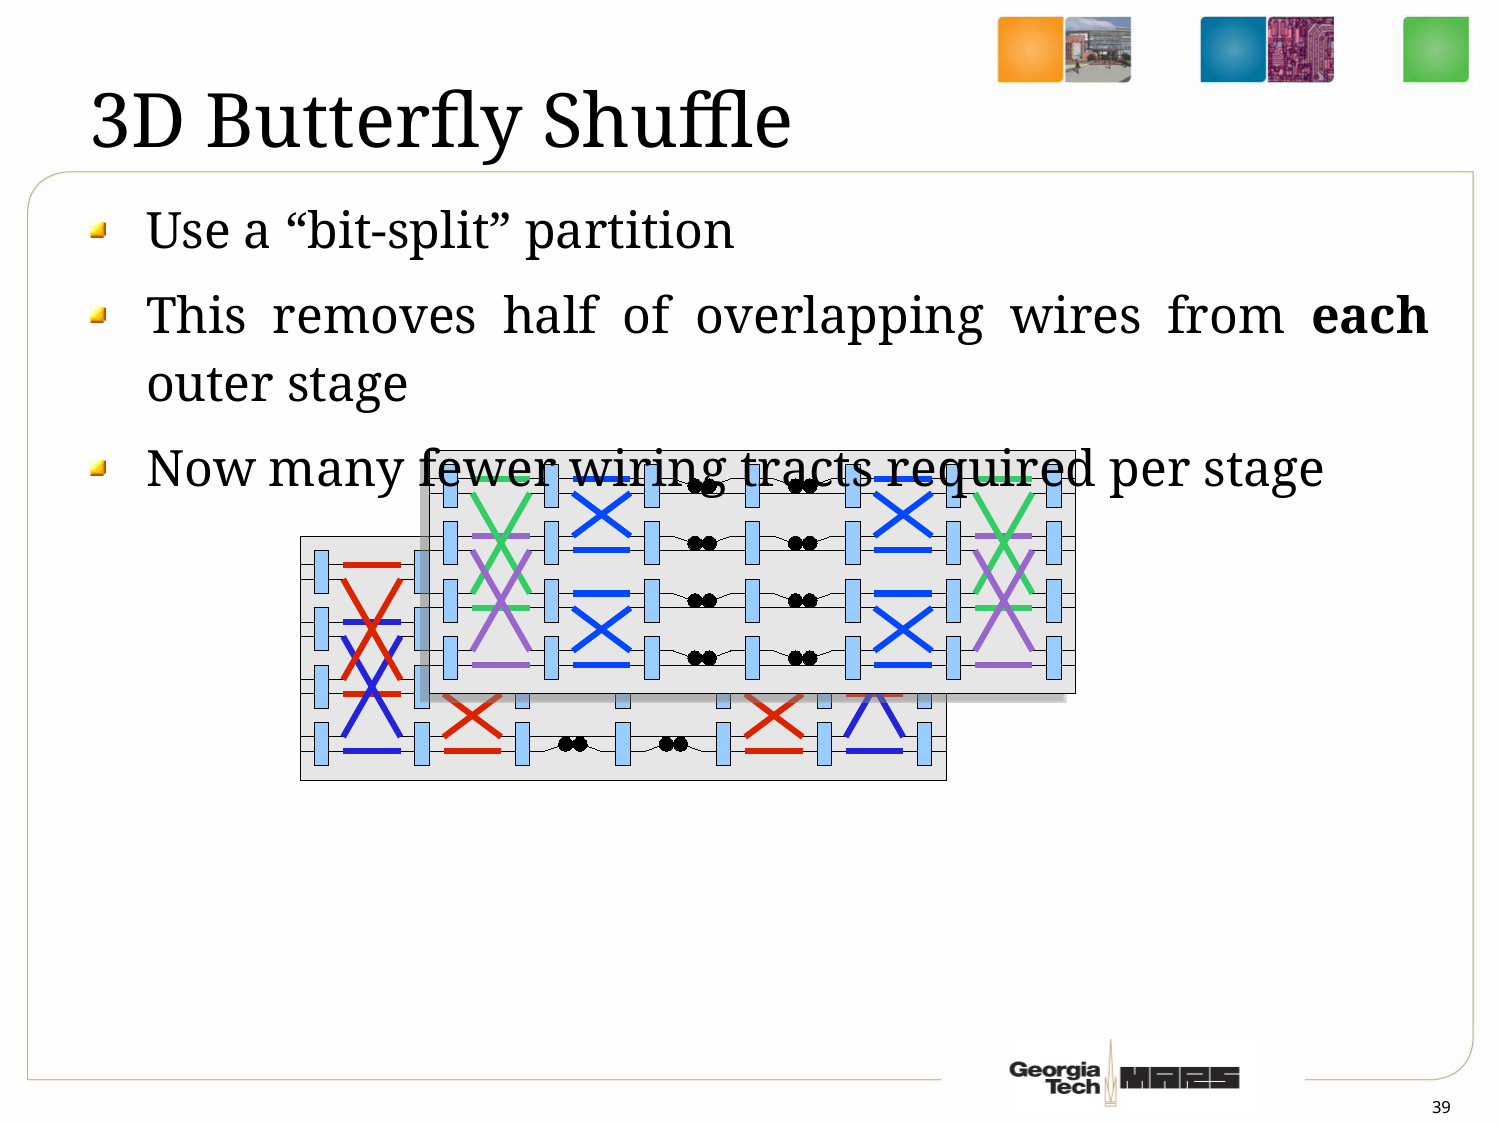

# 3D Butterfly Shuffle
Use a “bit-split” partition
This removes half of overlapping wires from each outer stage
Now many fewer wiring tracts required per stage
39